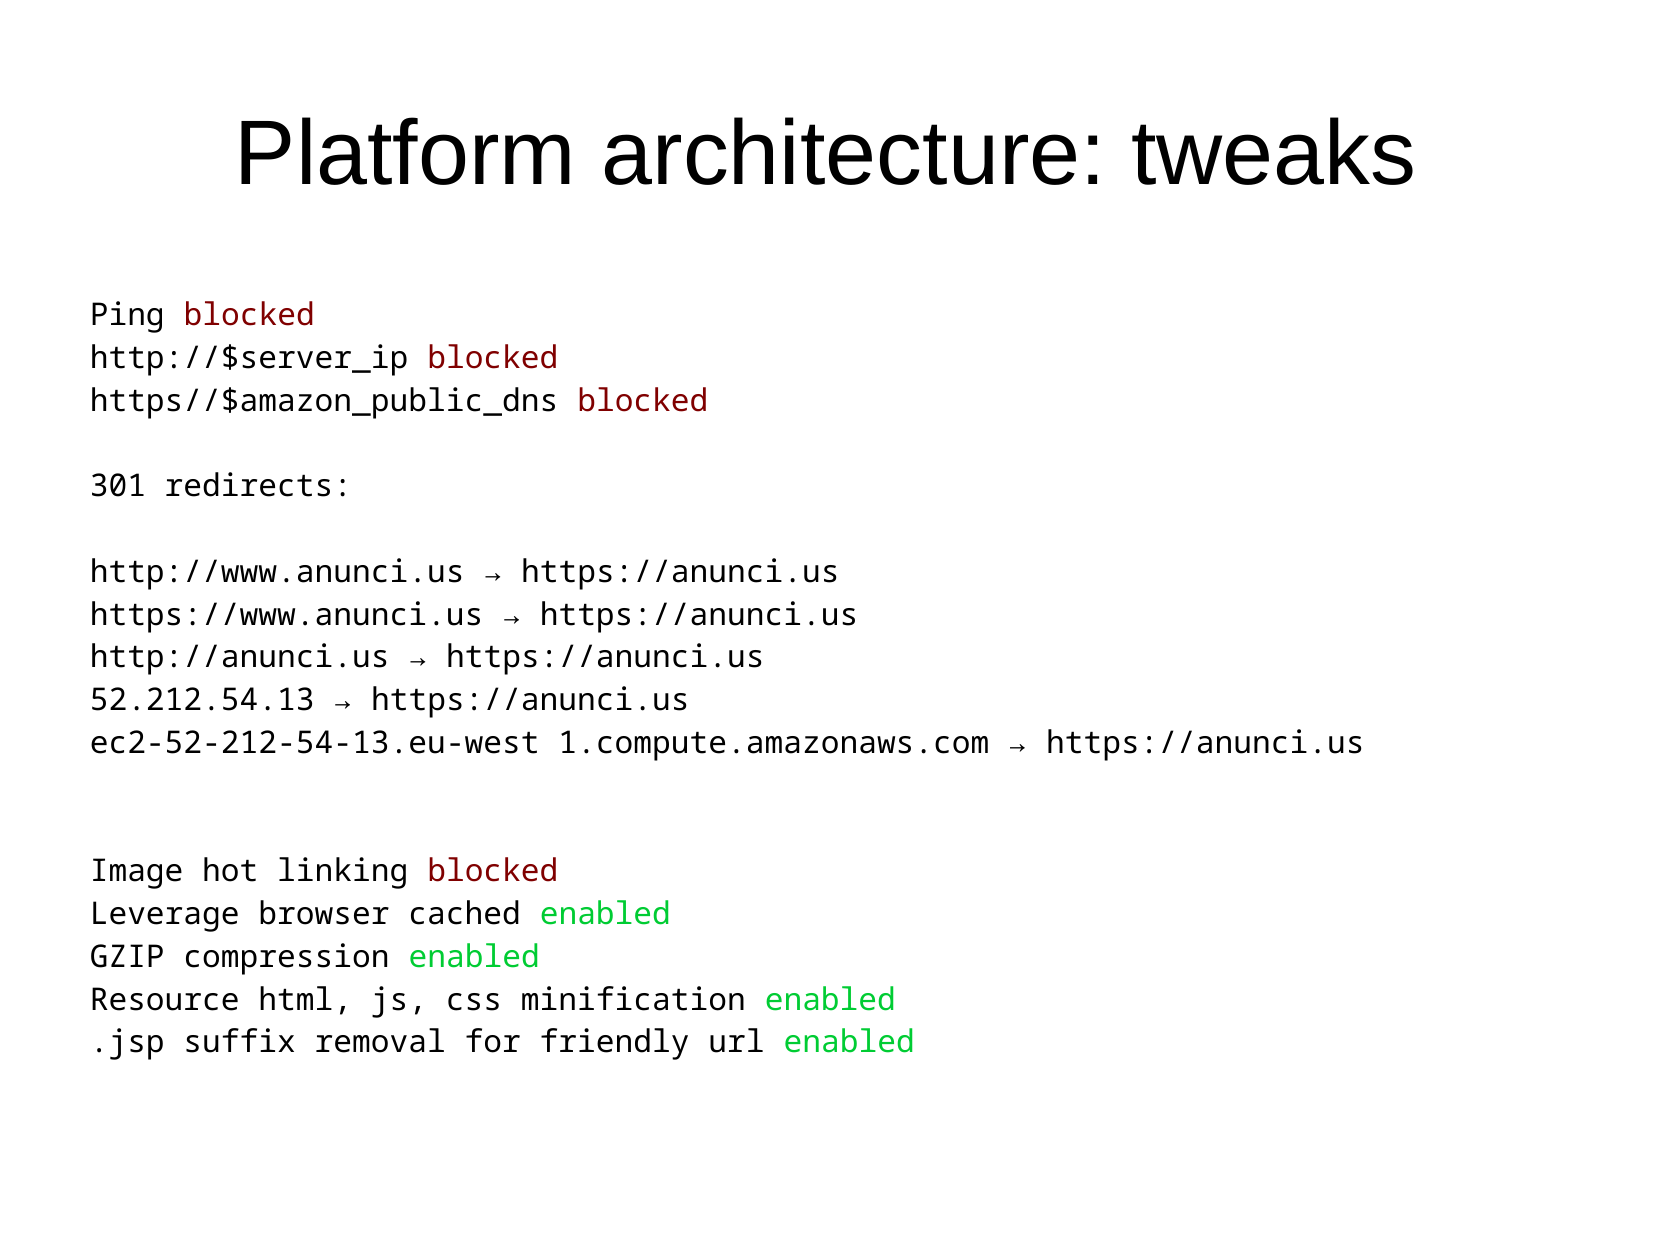

# Platform architecture: tweaks
Ping blocked
http://$server_ip blocked
https//$amazon_public_dns blocked
301 redirects:
http://www.anunci.us → https://anunci.us
https://www.anunci.us → https://anunci.us
http://anunci.us → https://anunci.us
52.212.54.13 → https://anunci.us
ec2-52-212-54-13.eu-west 1.compute.amazonaws.com → https://anunci.us
Image hot linking blocked
Leverage browser cached enabled
GZIP compression enabled
Resource html, js, css minification enabled
.jsp suffix removal for friendly url enabled